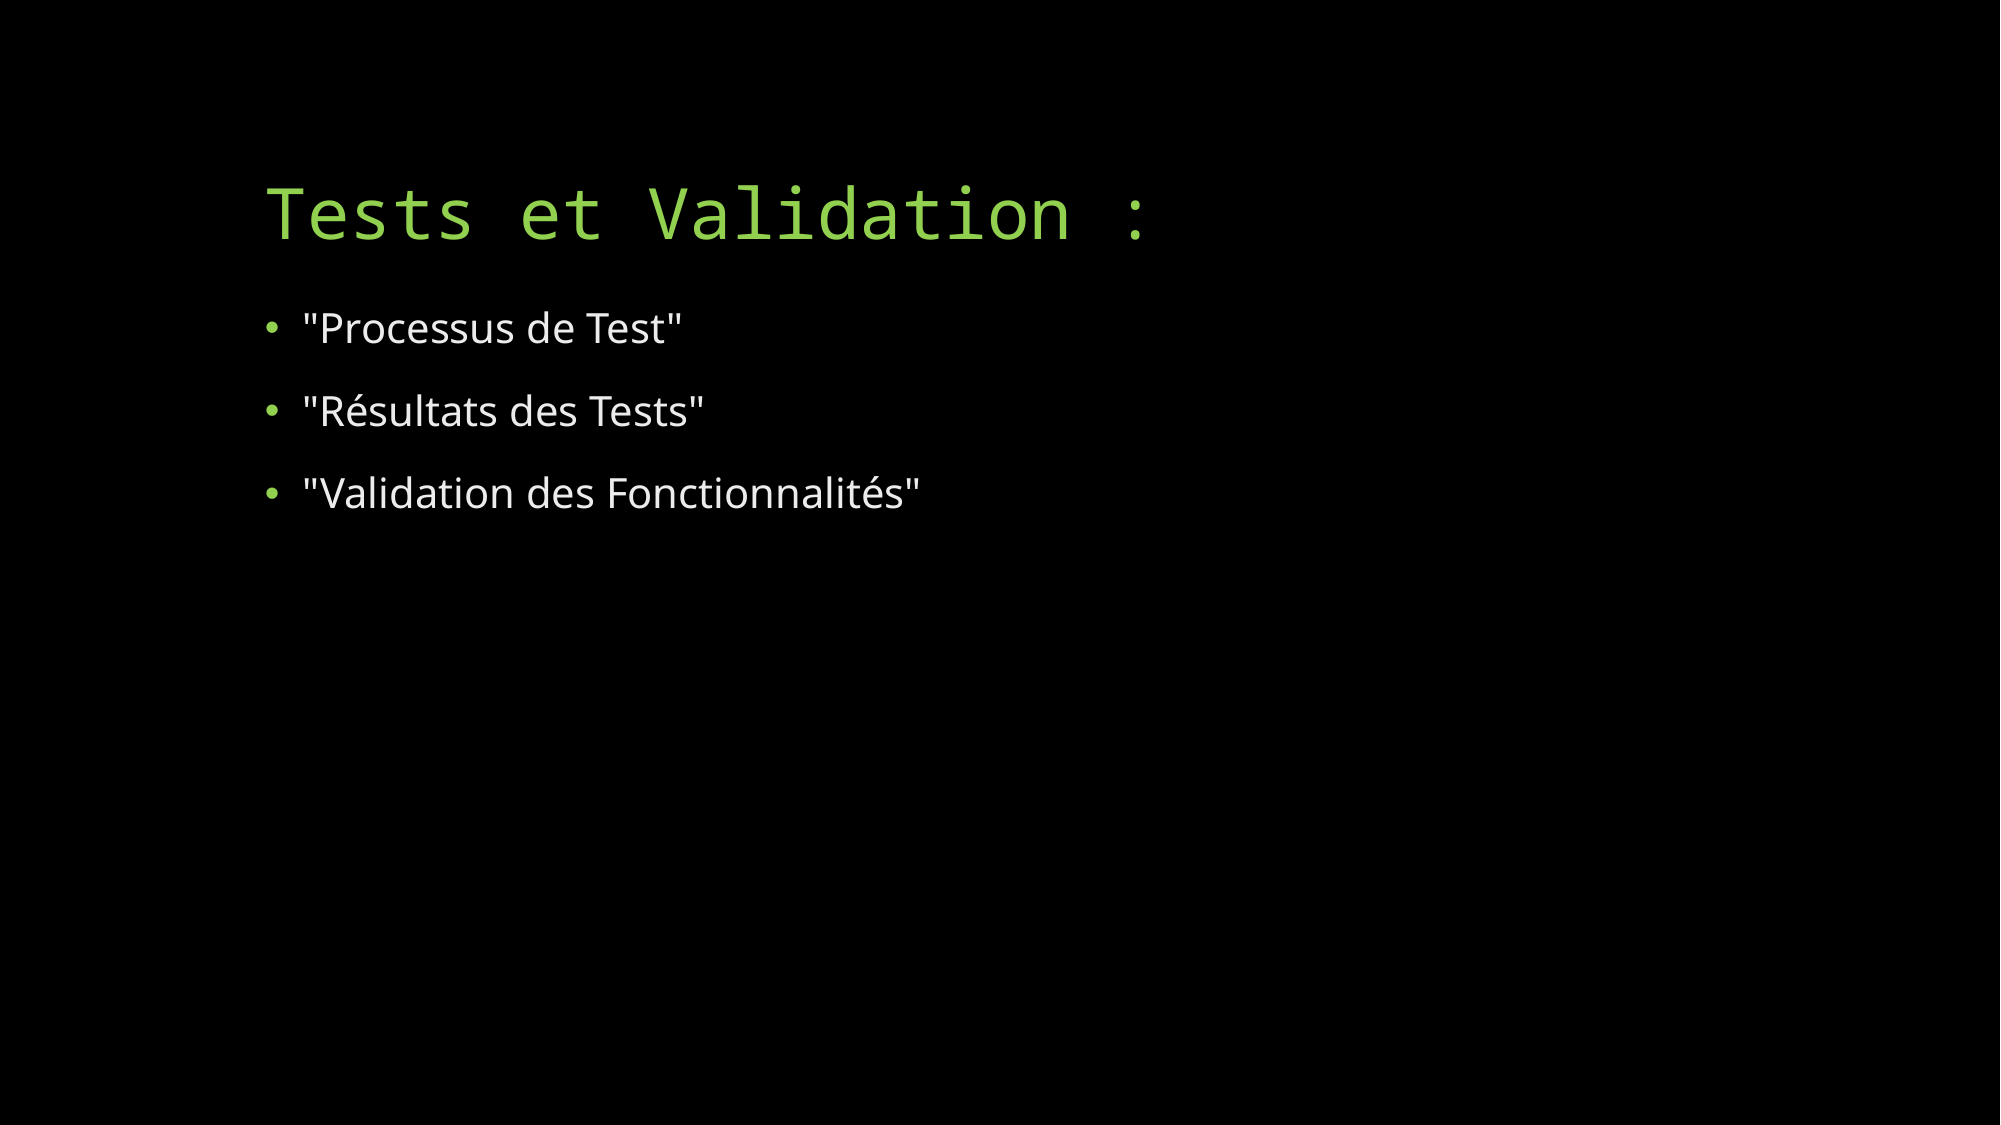

# Tests et Validation :
"Processus de Test"
"Résultats des Tests"
"Validation des Fonctionnalités"